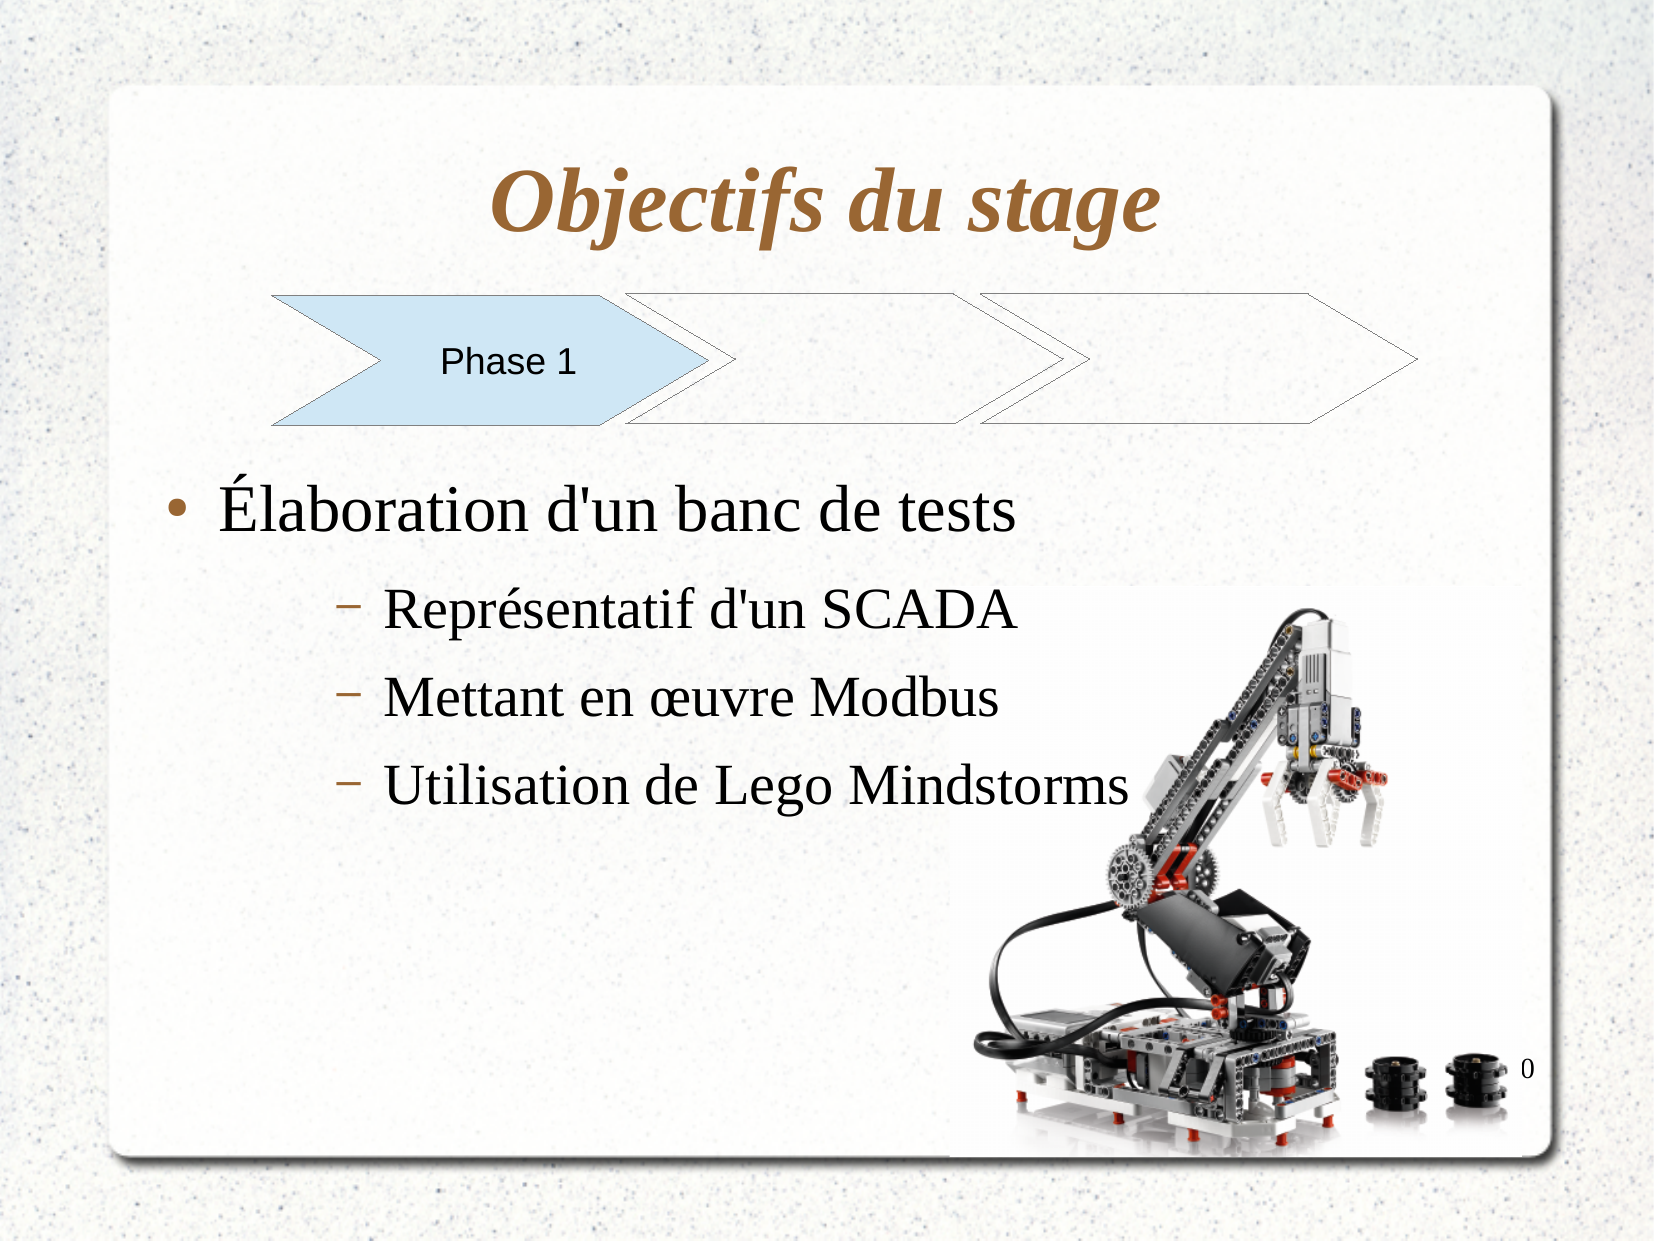

# Objectifs du stage
Phase 1
Élaboration d'un banc de tests
Représentatif d'un SCADA
Mettant en œuvre Modbus
Utilisation de Lego Mindstorms
10